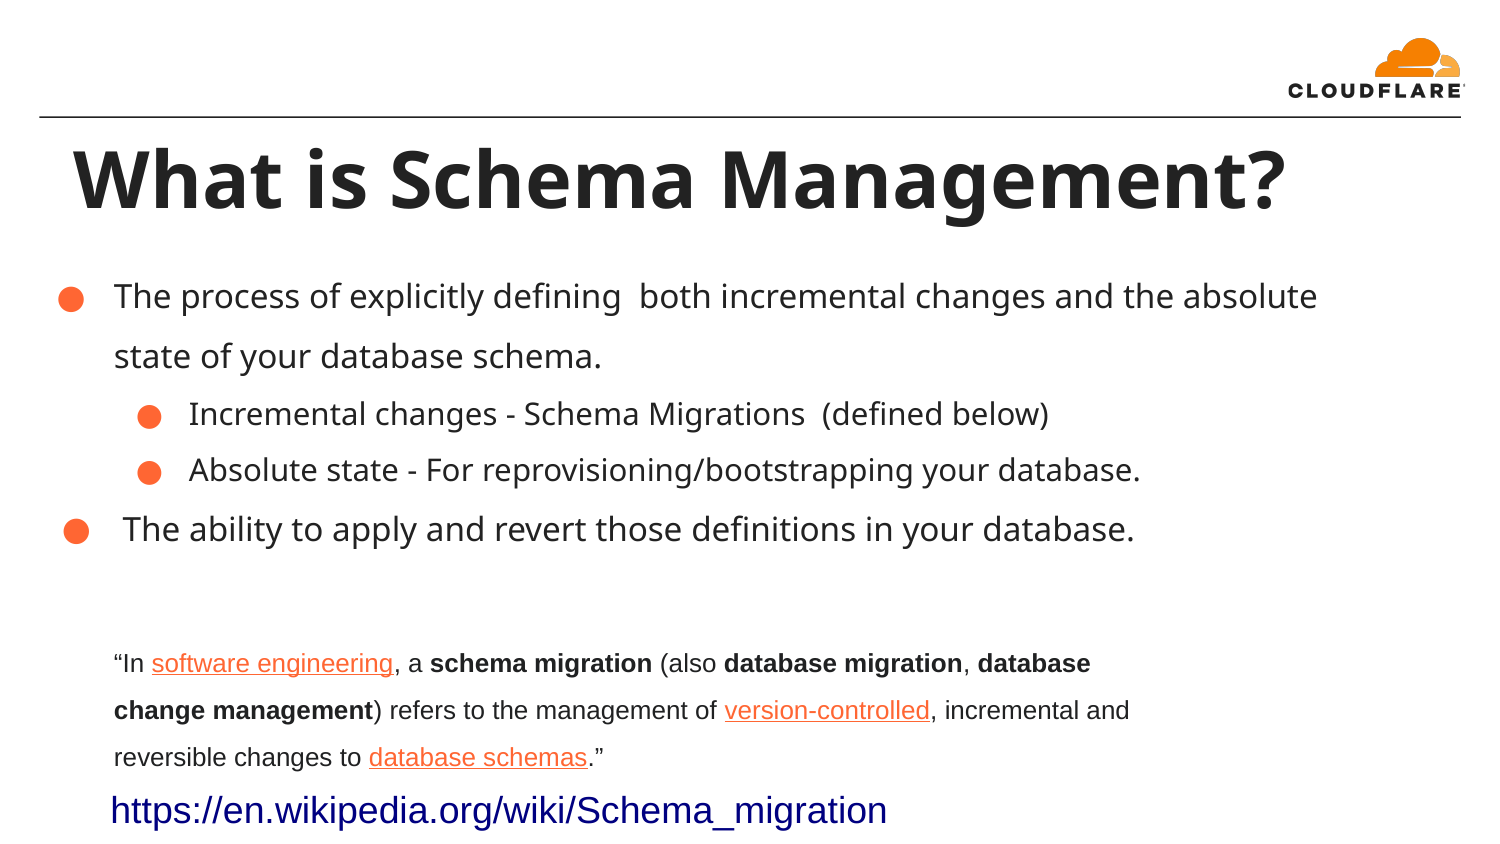

# What is Schema Management?
The process of explicitly defining both incremental changes and the absolute state of your database schema.
Incremental changes - Schema Migrations (defined below)
Absolute state - For reprovisioning/bootstrapping your database.
 The ability to apply and revert those definitions in your database.
“In software engineering, a schema migration (also database migration, database change management) refers to the management of version-controlled, incremental and reversible changes to database schemas.”
https://en.wikipedia.org/wiki/Schema_migration